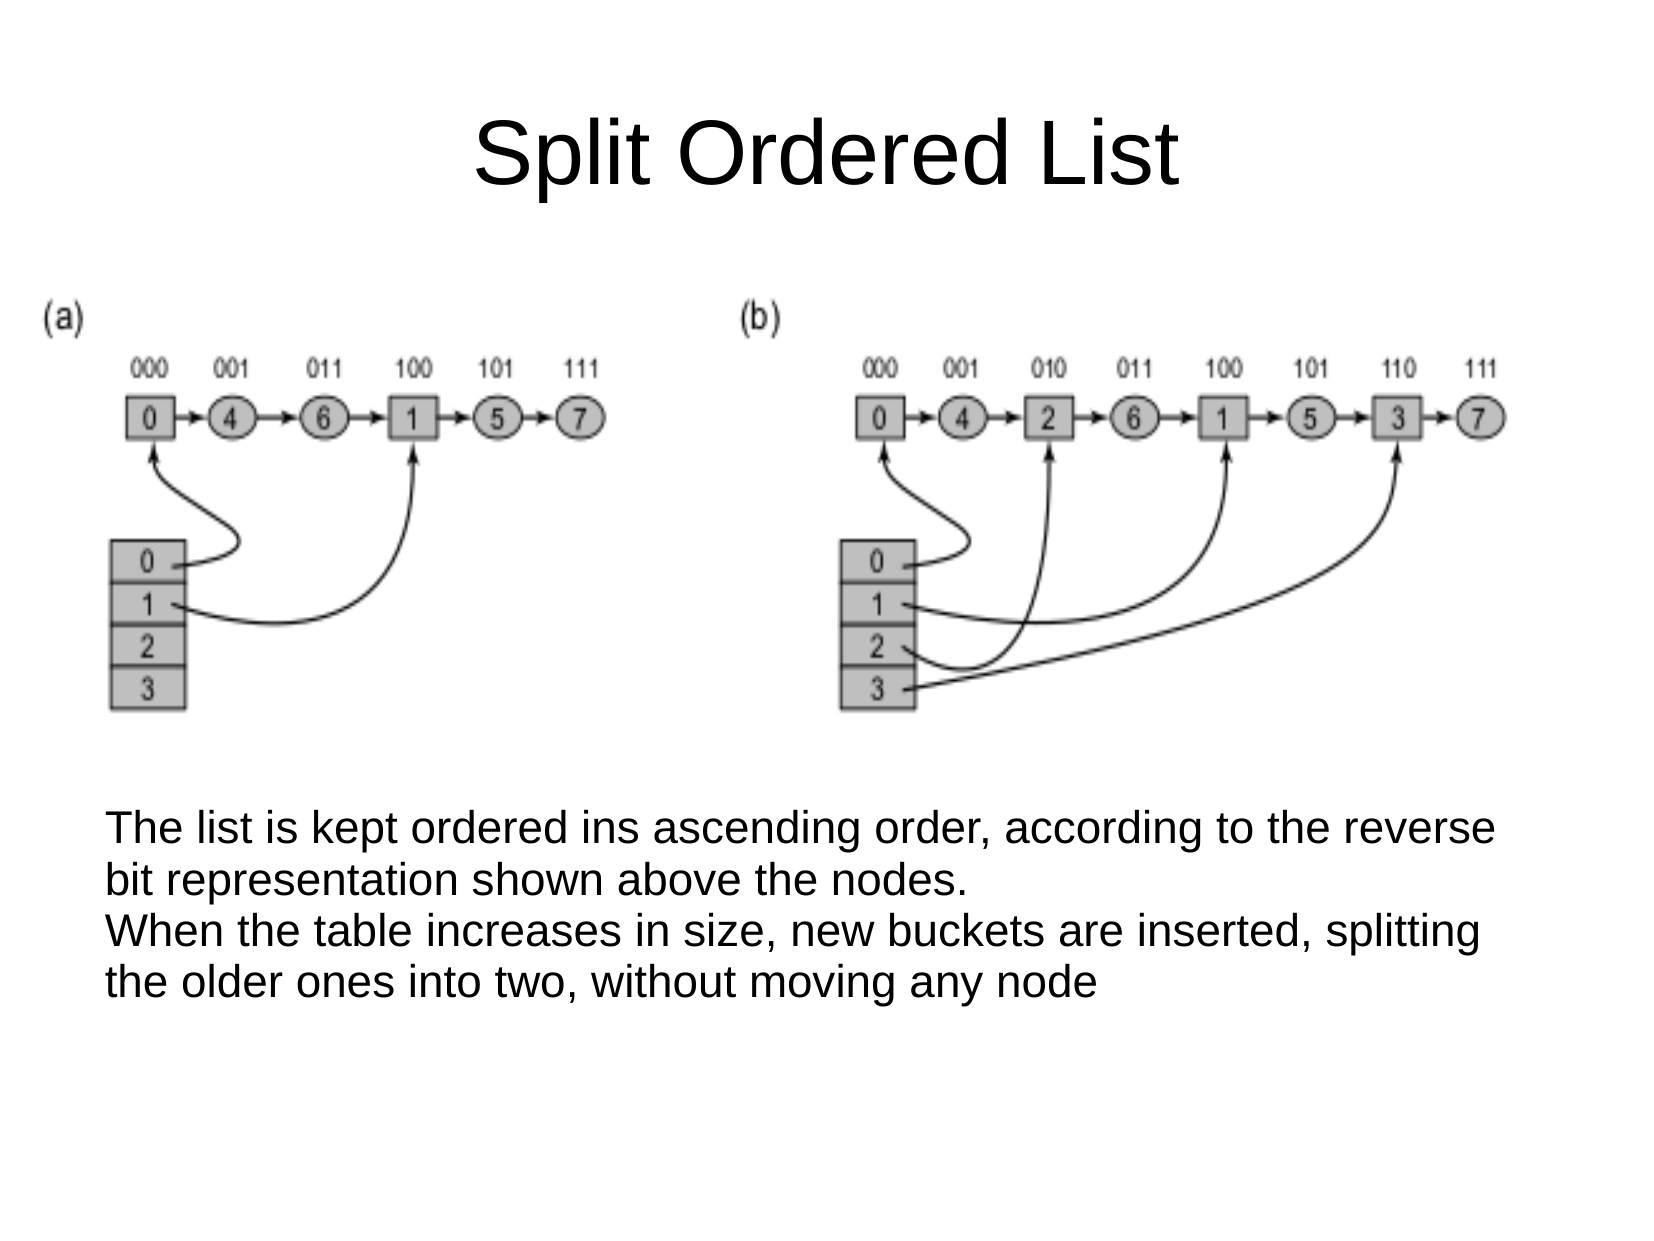

# Split Ordered List
The list is kept ordered ins ascending order, according to the reverse bit representation shown above the nodes.
When the table increases in size, new buckets are inserted, splitting the older ones into two, without moving any node